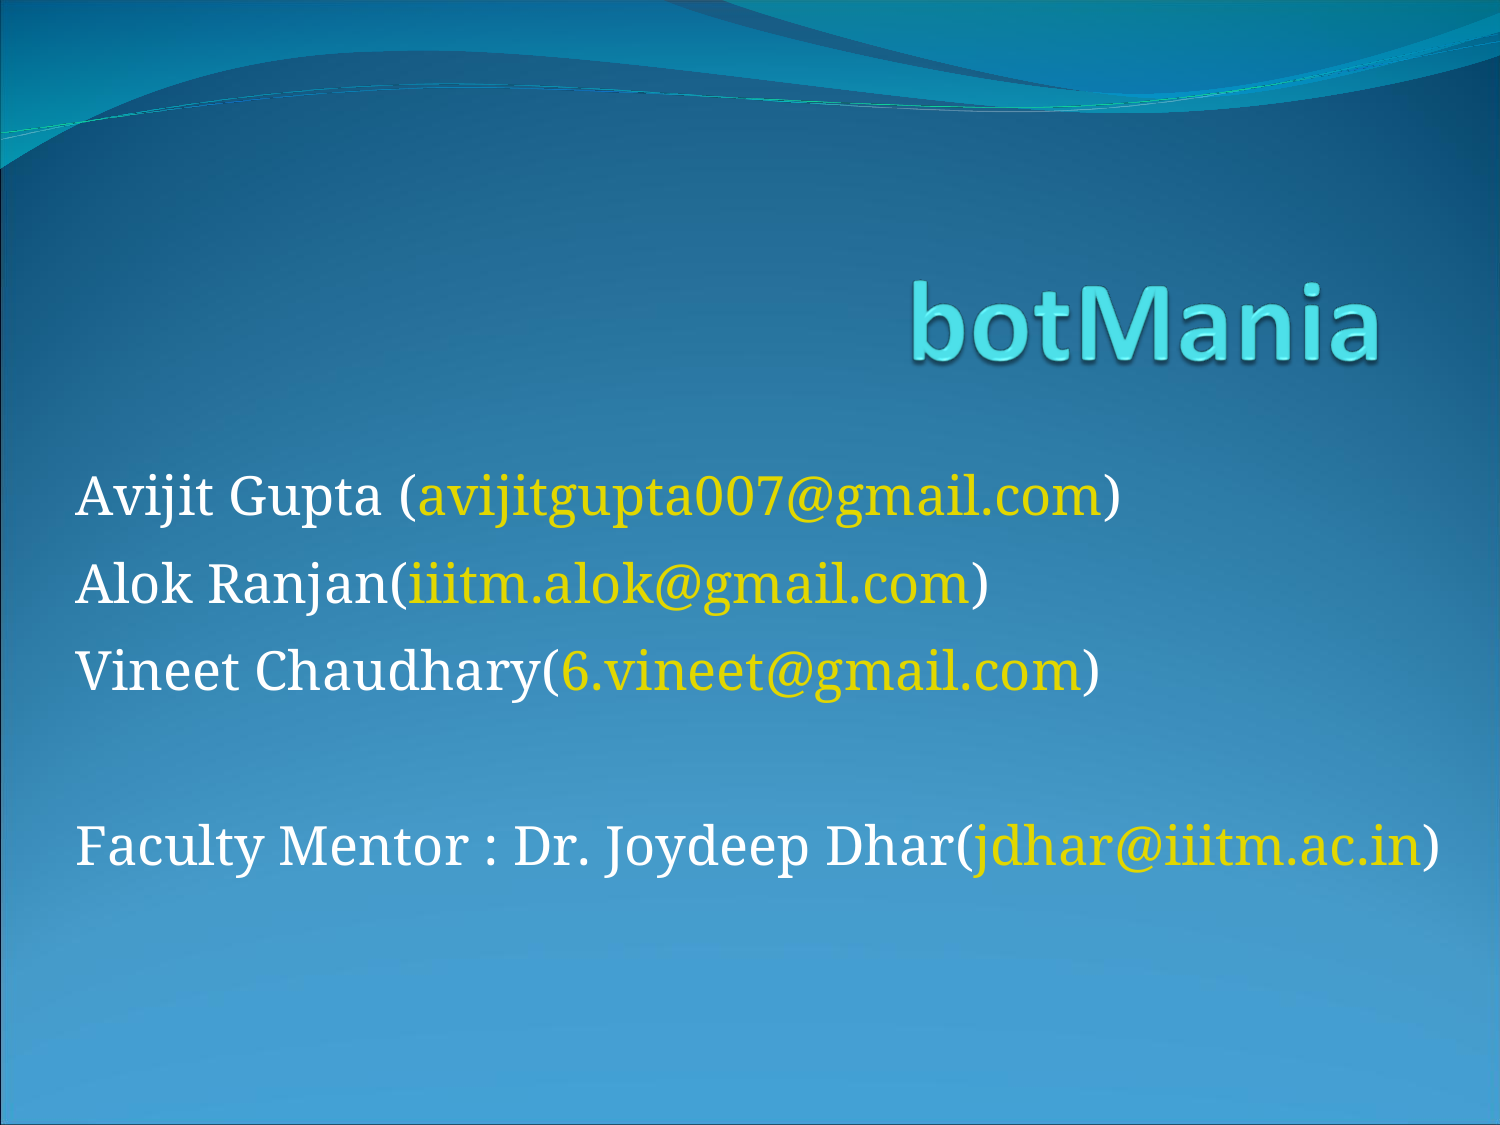

Avijit Gupta (avijitgupta007@gmail.com)
Alok Ranjan(iiitm.alok@gmail.com)
Vineet Chaudhary(6.vineet@gmail.com)
Faculty Mentor : Dr. Joydeep Dhar(jdhar@iiitm.ac.in)